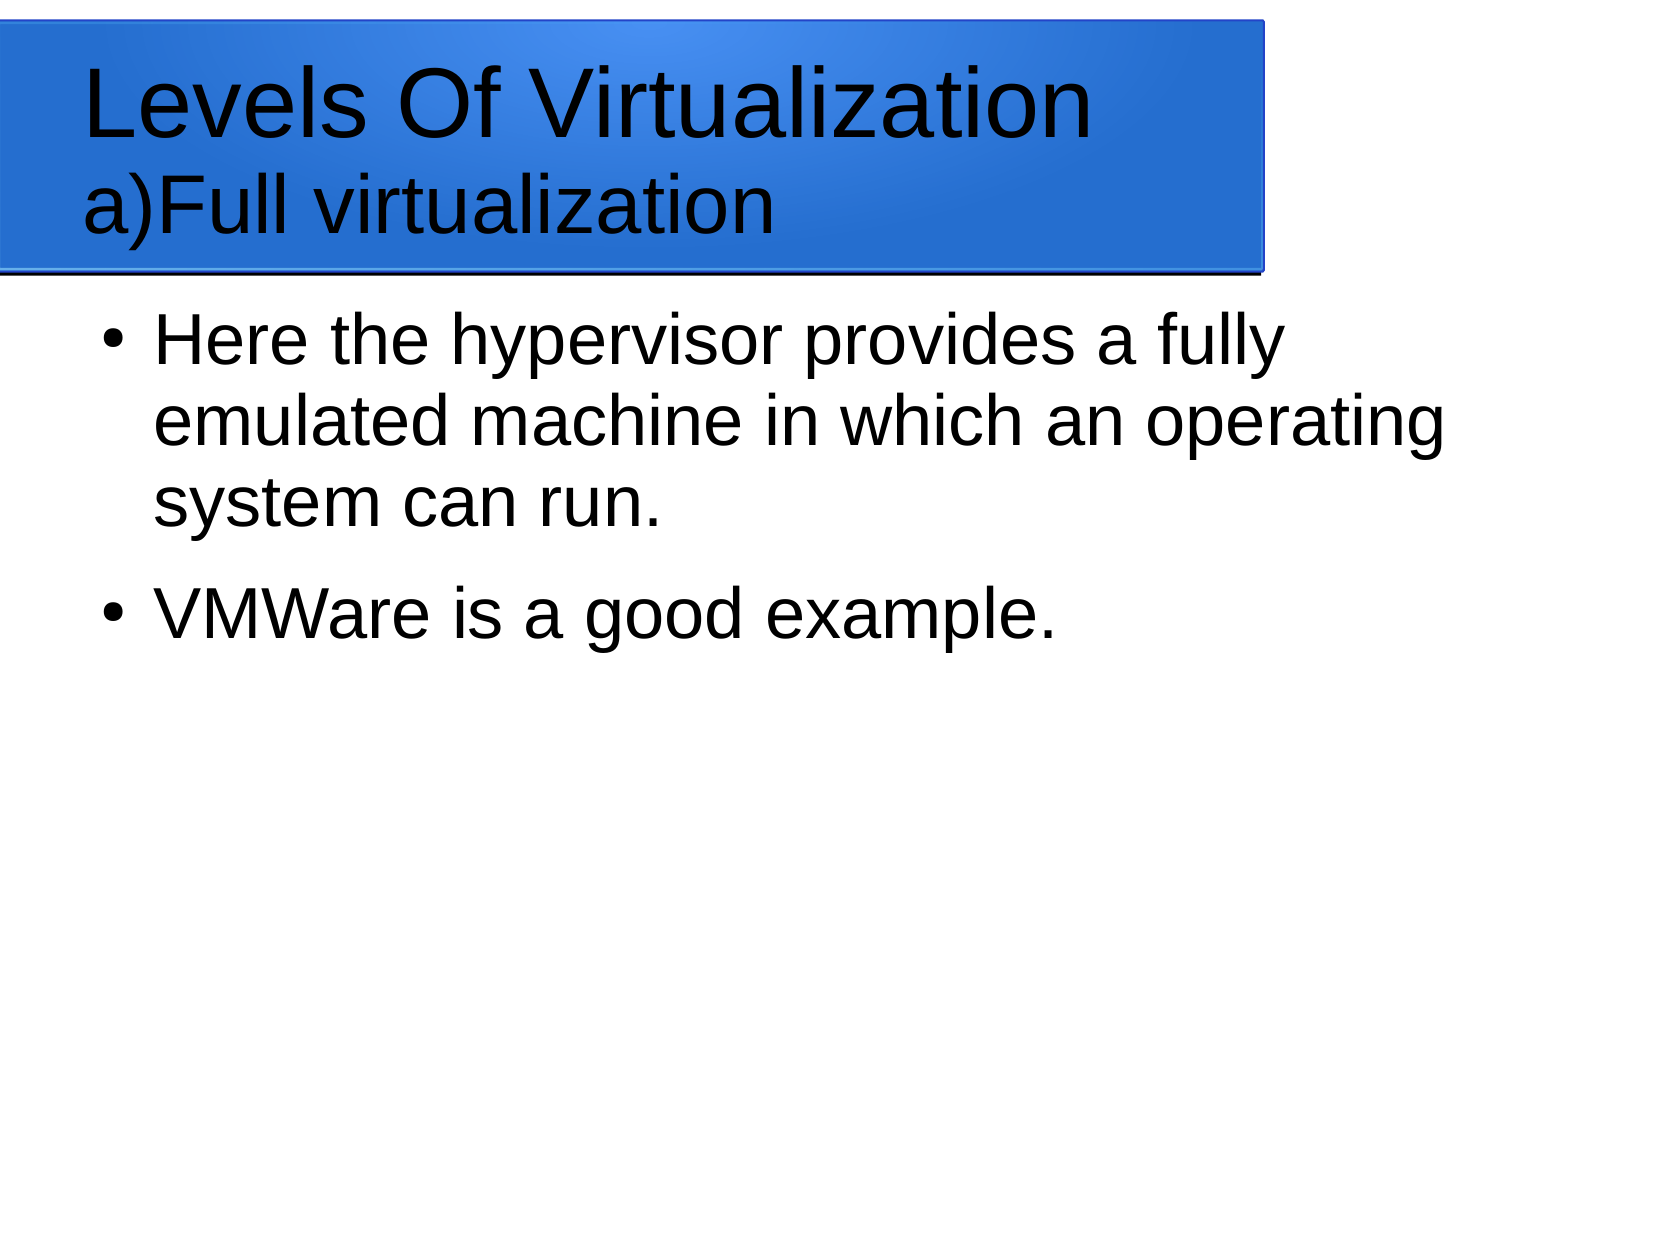

# Levels Of Virtualization a)Full virtualization
Here the hypervisor provides a fully emulated machine in which an operating system can run.
VMWare is a good example.